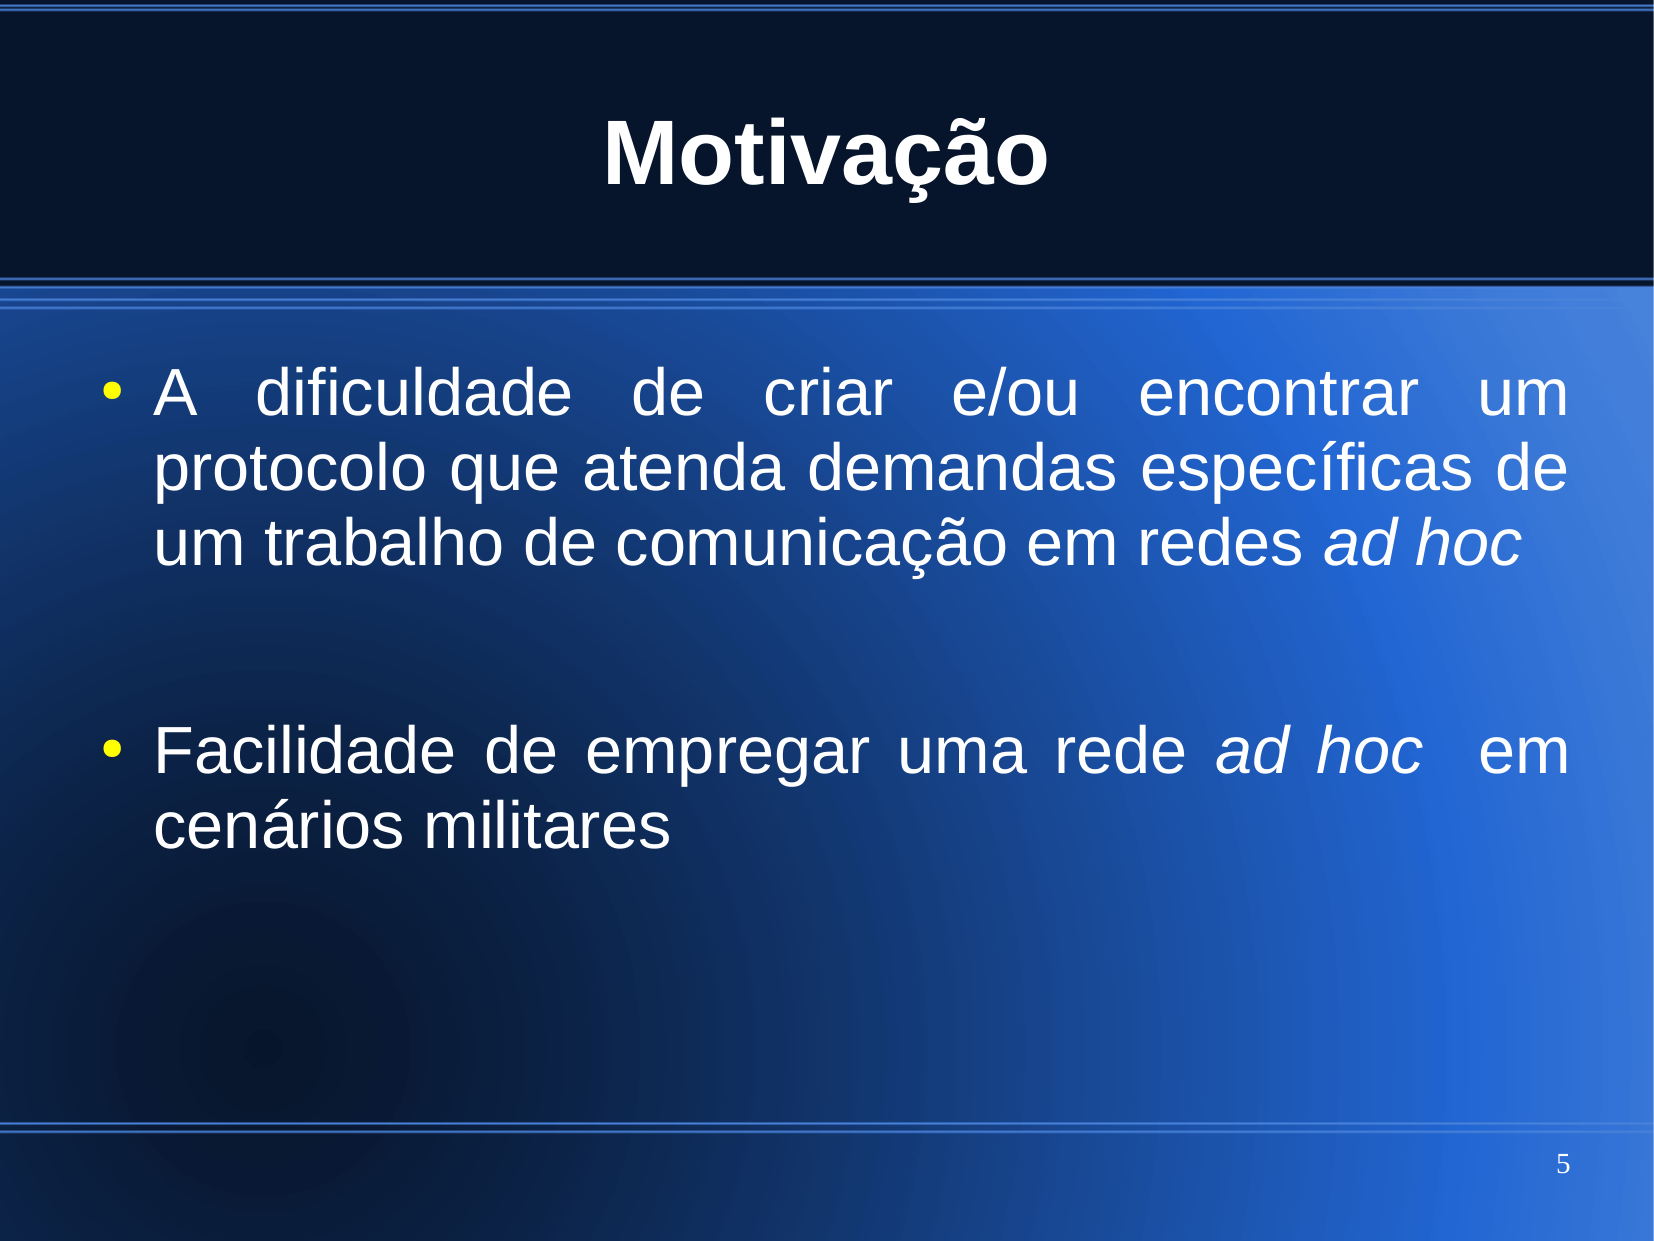

# Motivação
A dificuldade de criar e/ou encontrar um protocolo que atenda demandas específicas de um trabalho de comunicação em redes ad hoc
Facilidade de empregar uma rede ad hoc em cenários militares
5